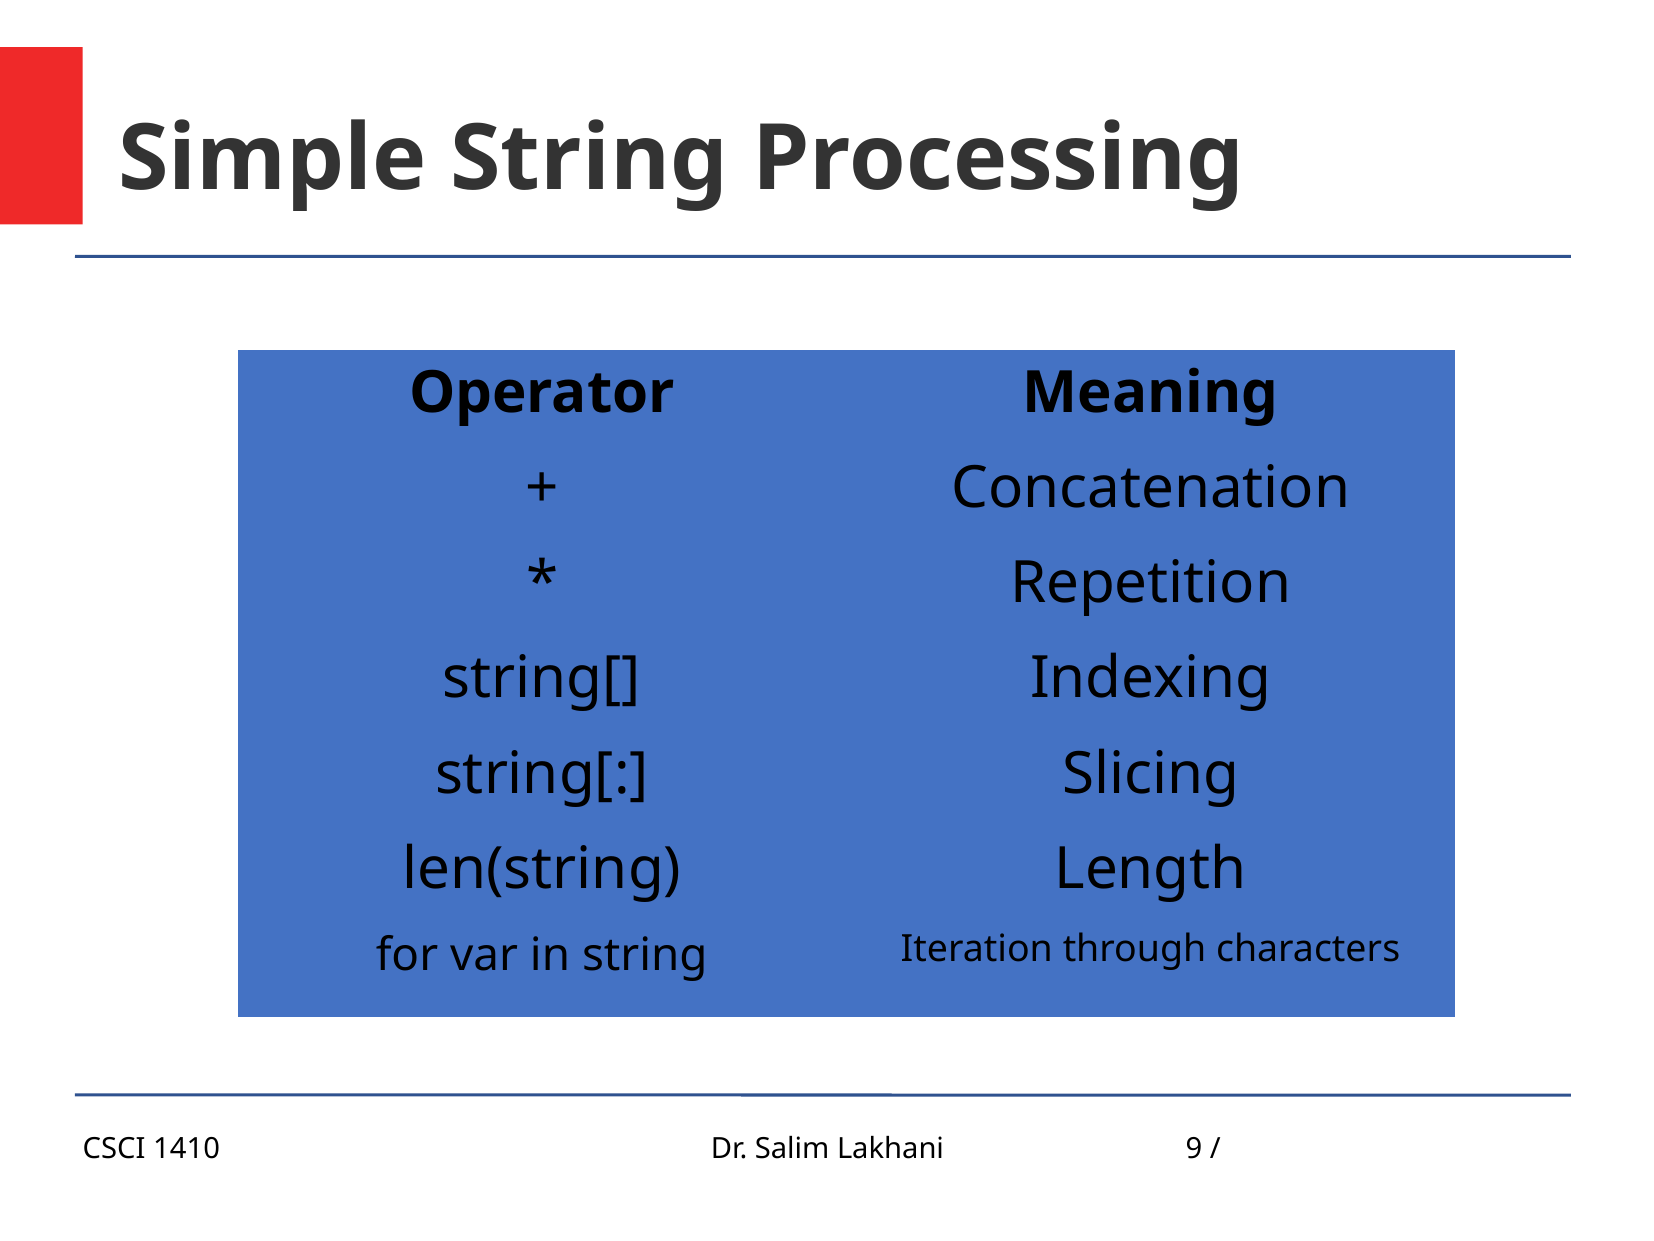

# Simple String Processing
| Operator | Meaning |
| --- | --- |
| + | Concatenation |
| \* | Repetition |
| string[] | Indexing |
| string[:] | Slicing |
| len(string) | Length |
| for var in string | Iteration through characters |
CSCI 1410
Dr. Salim Lakhani